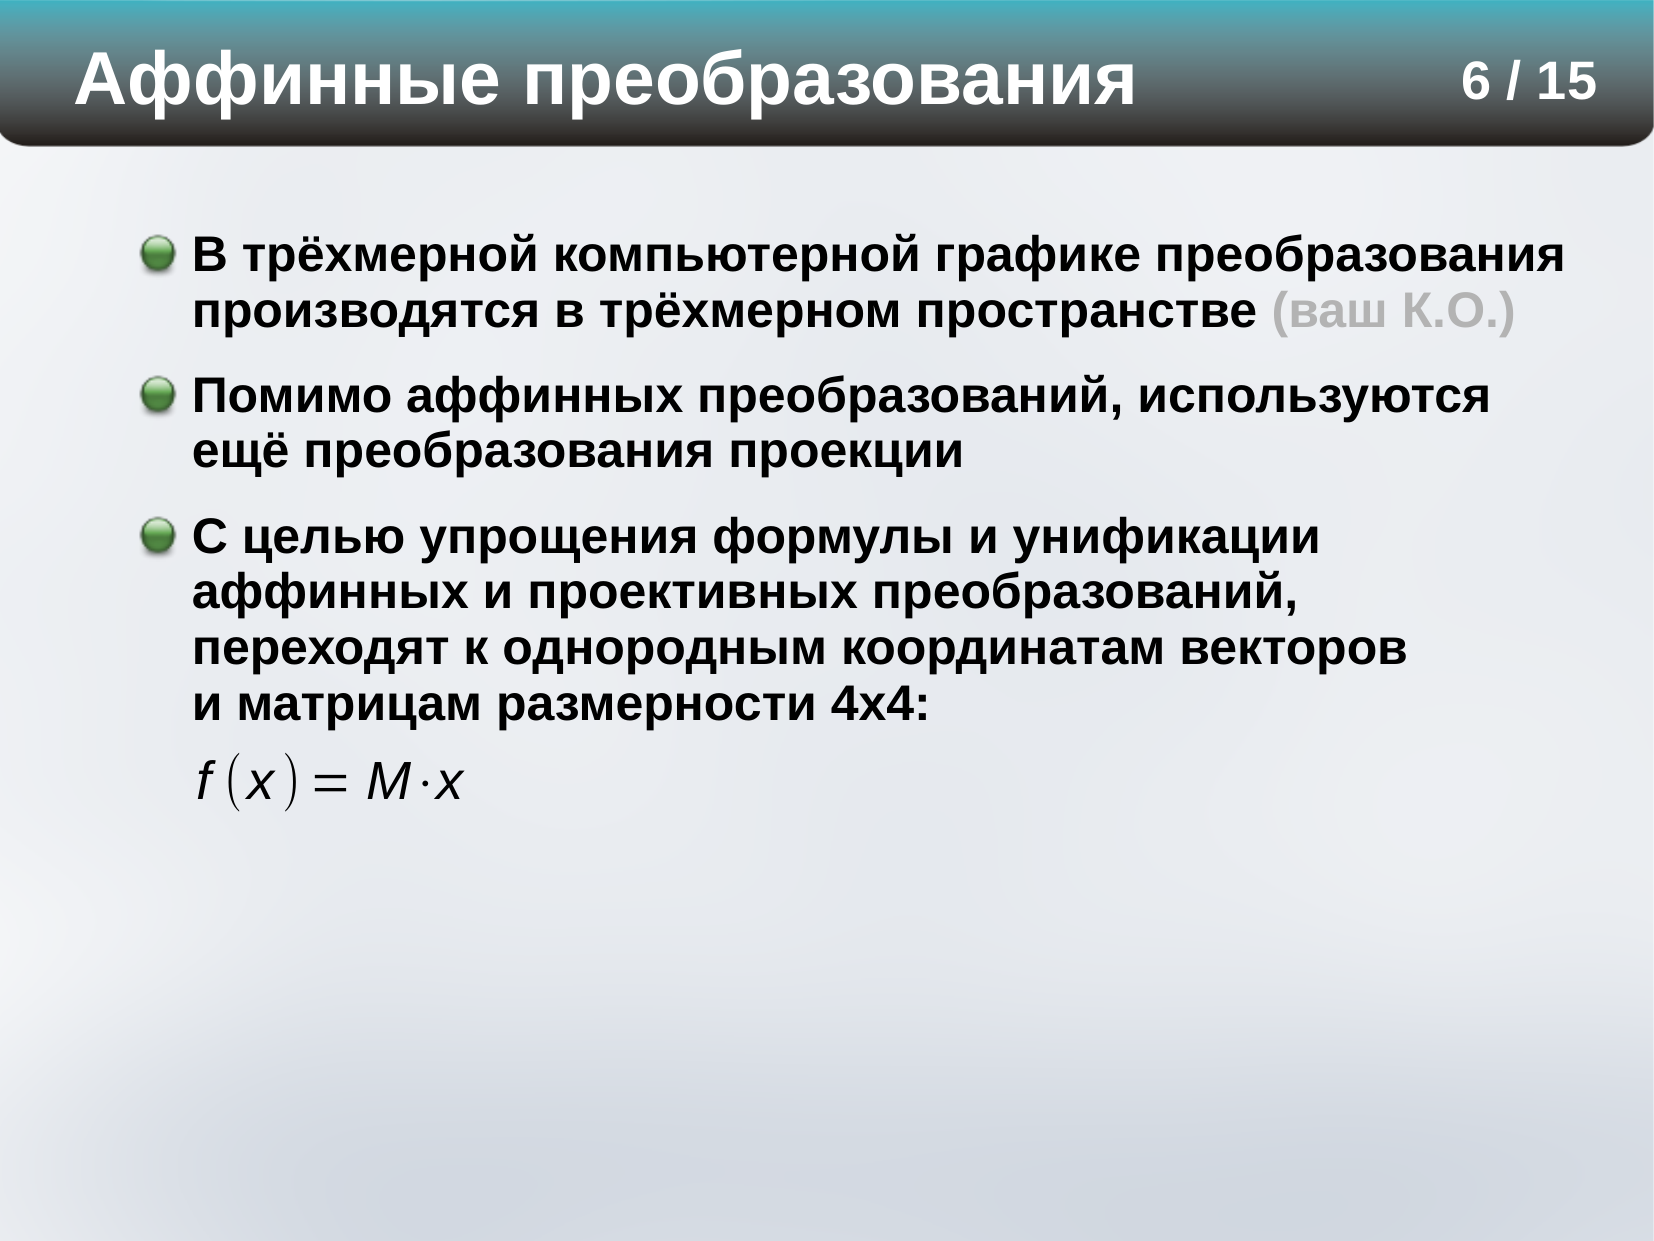

Аффинные преобразования
В трёхмерной компьютерной графике преобразования производятся в трёхмерном пространстве (ваш К.О.)
Помимо аффинных преобразований, используются ещё преобразования проекции
С целью упрощения формулы и унификации аффинных и проективных преобразований,
переходят к однородным координатам векторов
и матрицам размерности 4х4: